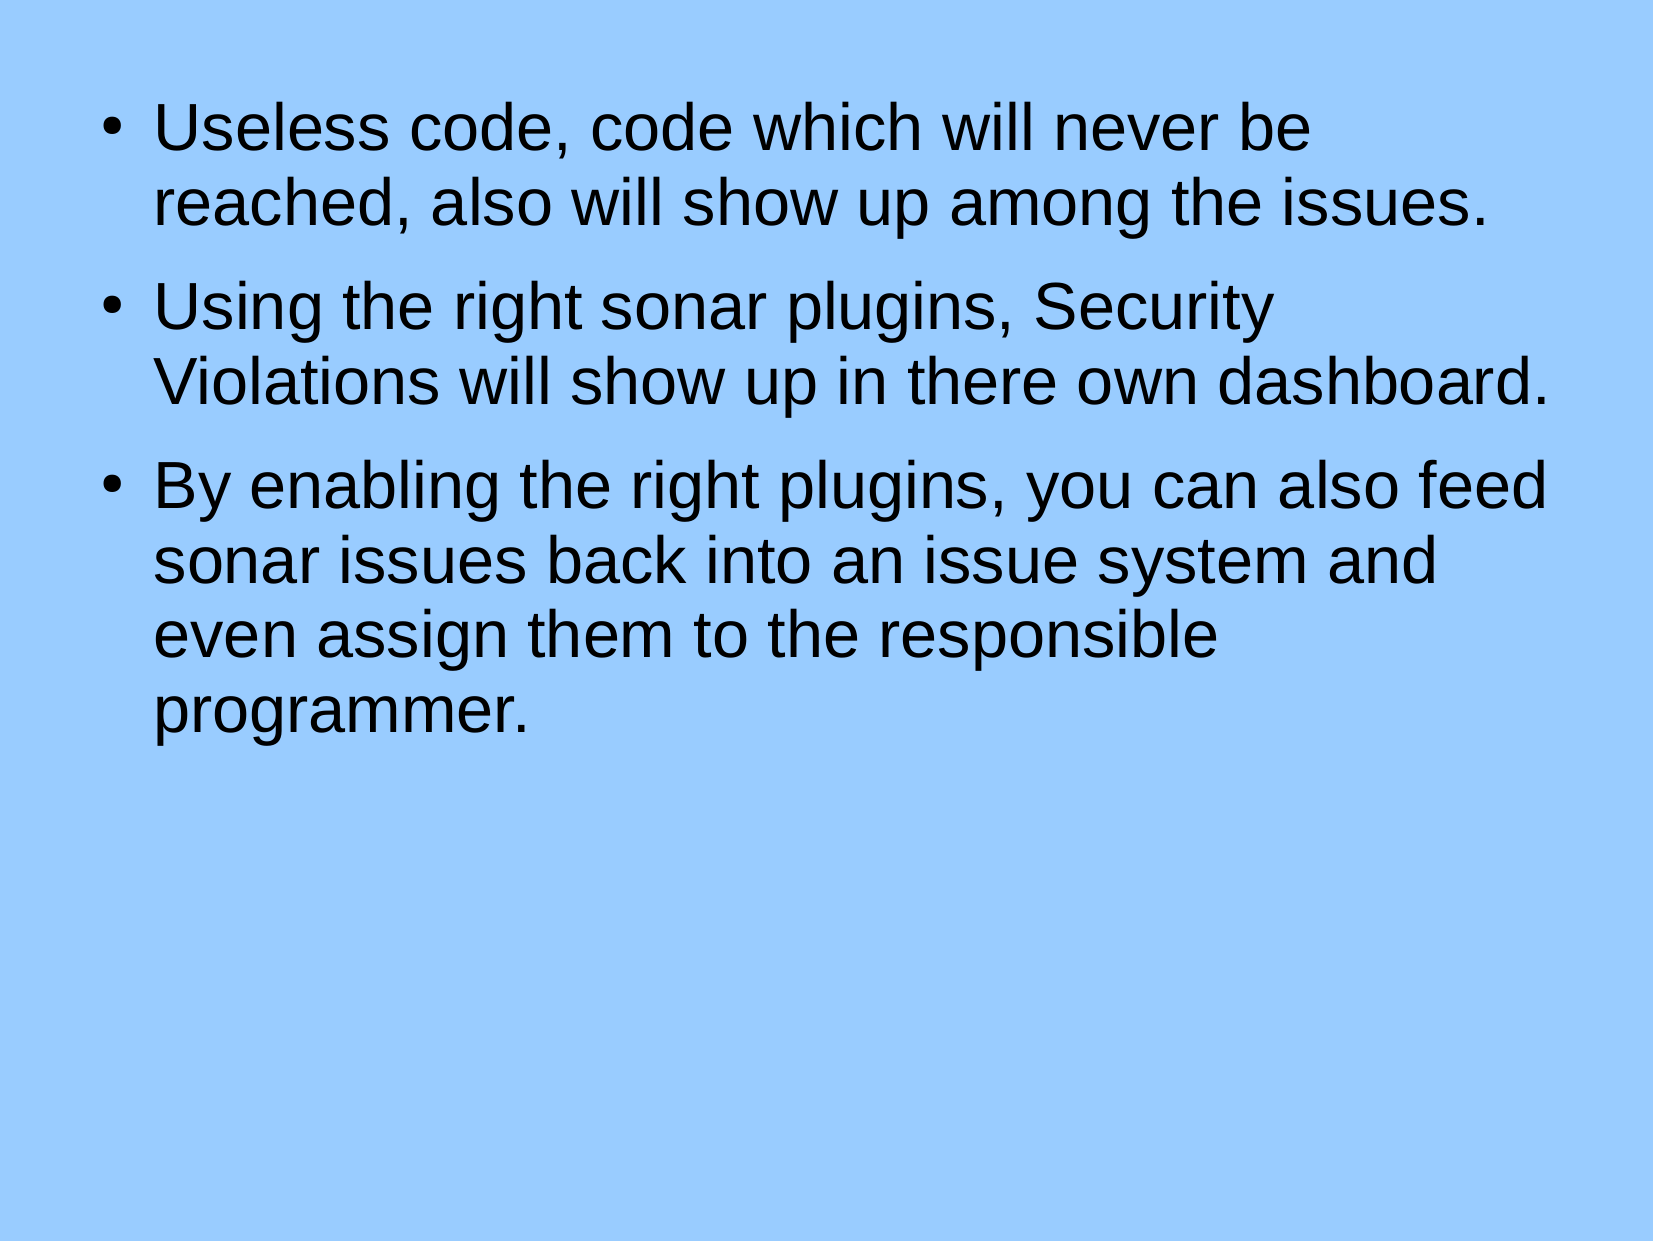

# Useless code, code which will never be reached, also will show up among the issues.
Using the right sonar plugins, Security Violations will show up in there own dashboard.
By enabling the right plugins, you can also feed sonar issues back into an issue system and even assign them to the responsible programmer.